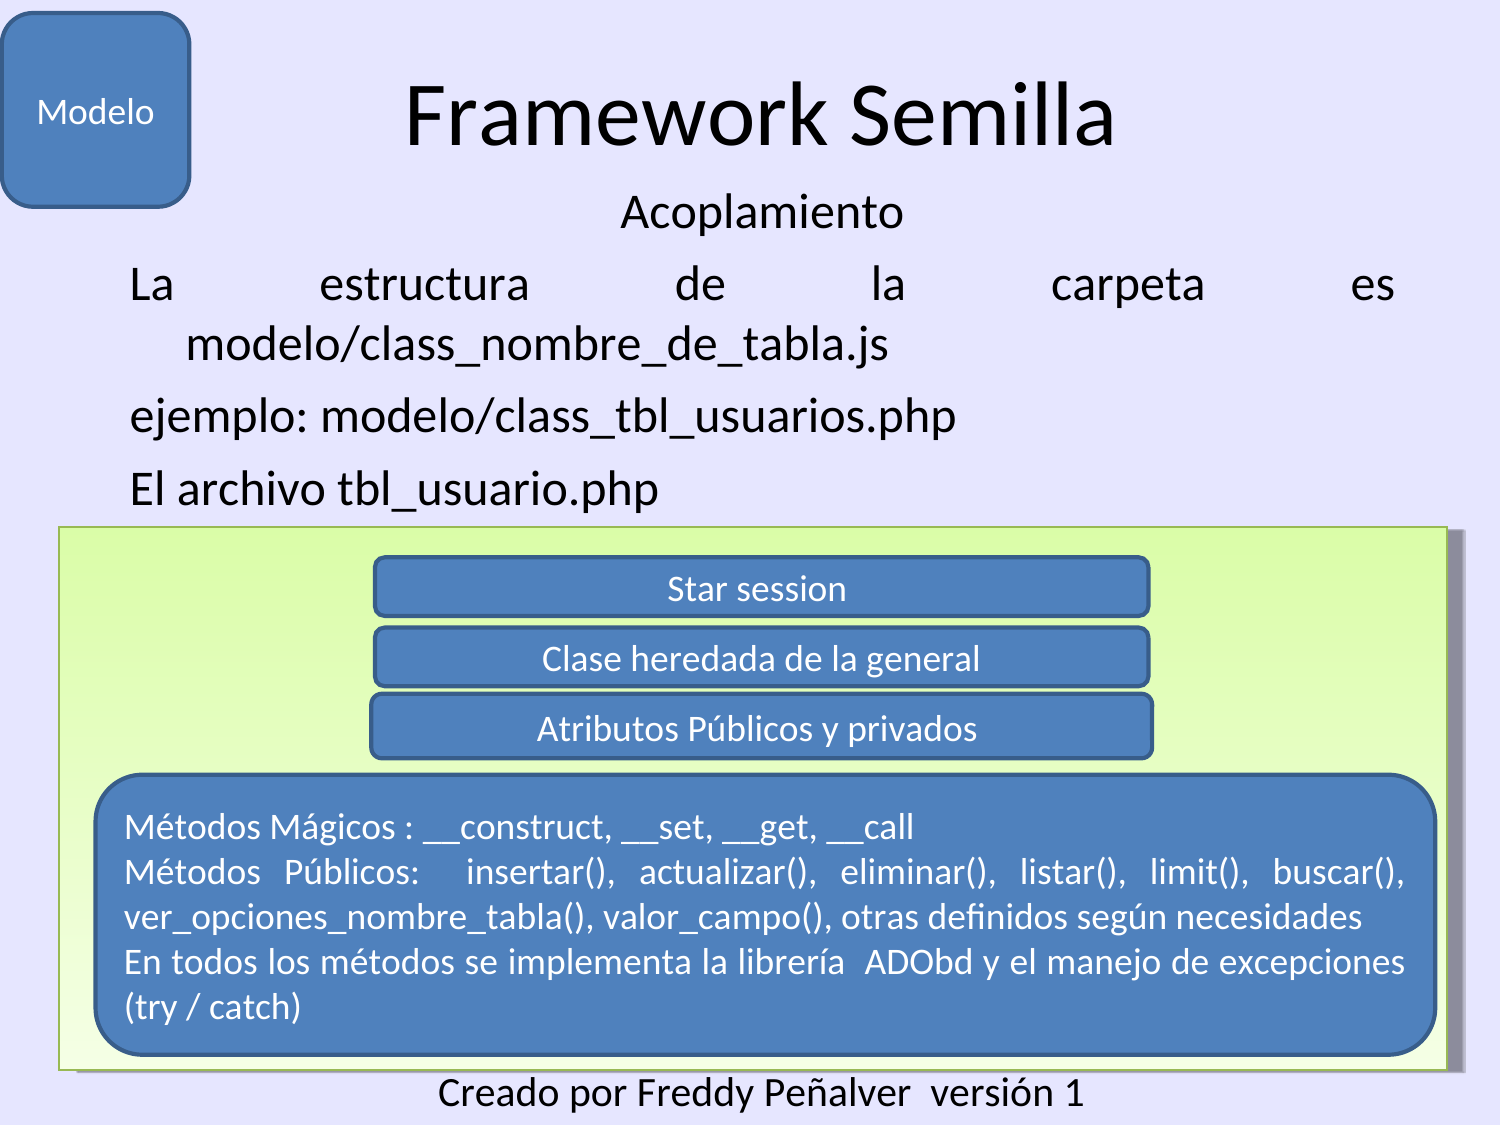

Modelo
Framework Semilla
Acoplamiento
La estructura de la carpeta es modelo/class_nombre_de_tabla.js
ejemplo: modelo/class_tbl_usuarios.php
El archivo tbl_usuario.php
Star session
Clase heredada de la general
Atributos Públicos y privados
Métodos Mágicos : __construct, __set, __get, __call
Métodos Públicos: insertar(), actualizar(), eliminar(), listar(), limit(), buscar(), ver_opciones_nombre_tabla(), valor_campo(), otras definidos según necesidades
En todos los métodos se implementa la librería ADObd y el manejo de excepciones (try / catch)
Creado por Freddy Peñalver versión 1